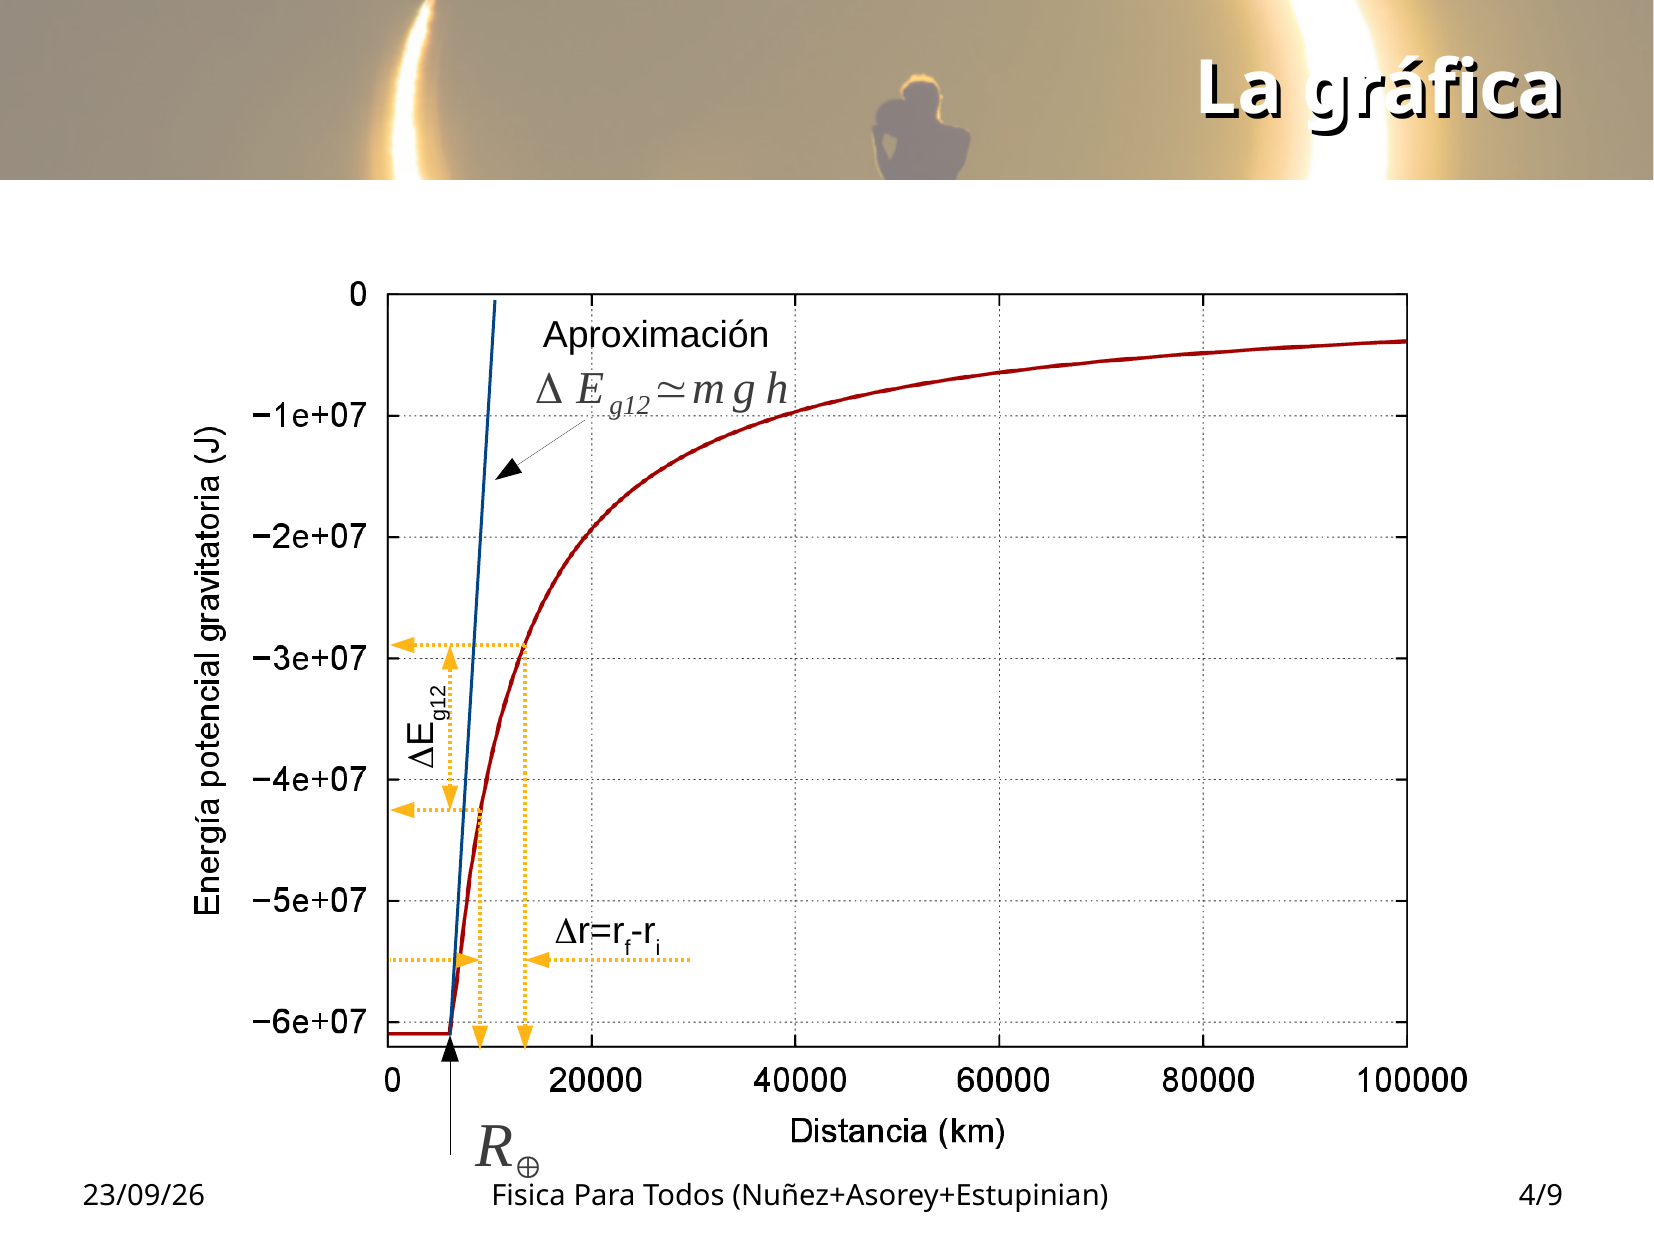

# La gráfica
Aproximación
DEg12
Dr=rf-ri
Fisica Para Todos (Nuñez+Asorey+Estupinian)
4